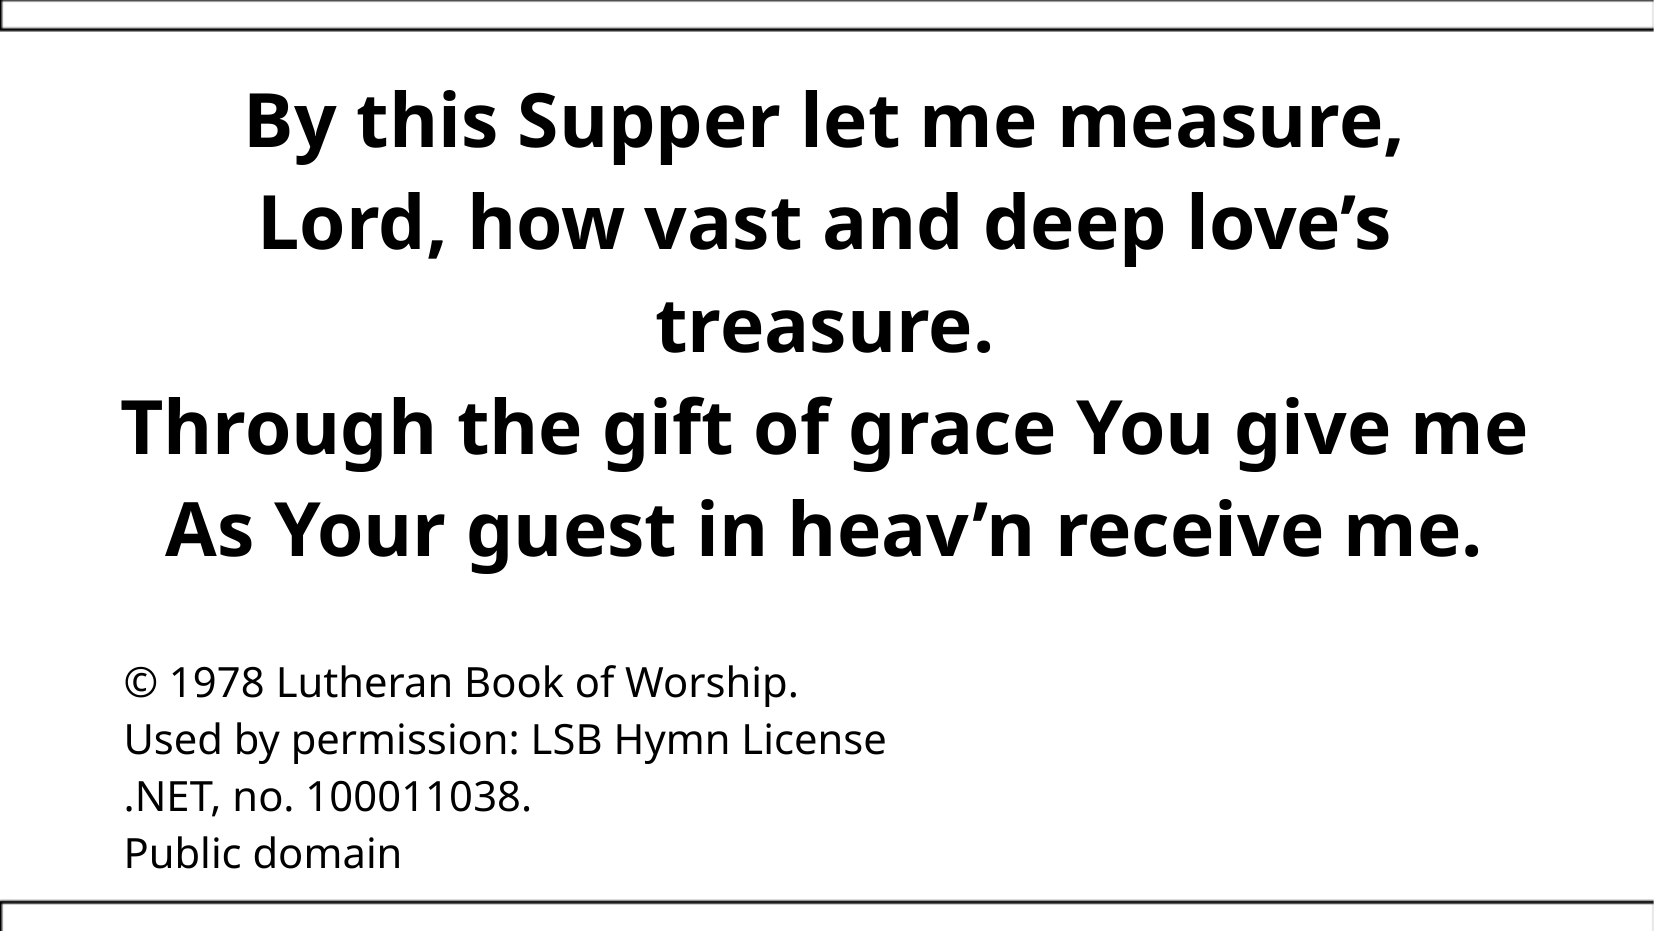

By this Supper let me measure,
Lord, how vast and deep love’s treasure.
Through the gift of grace You give me
As Your guest in heav’n receive me.
© 1978 Lutheran Book of Worship.
Used by permission: LSB Hymn License
.NET, no. 100011038.
Public domain